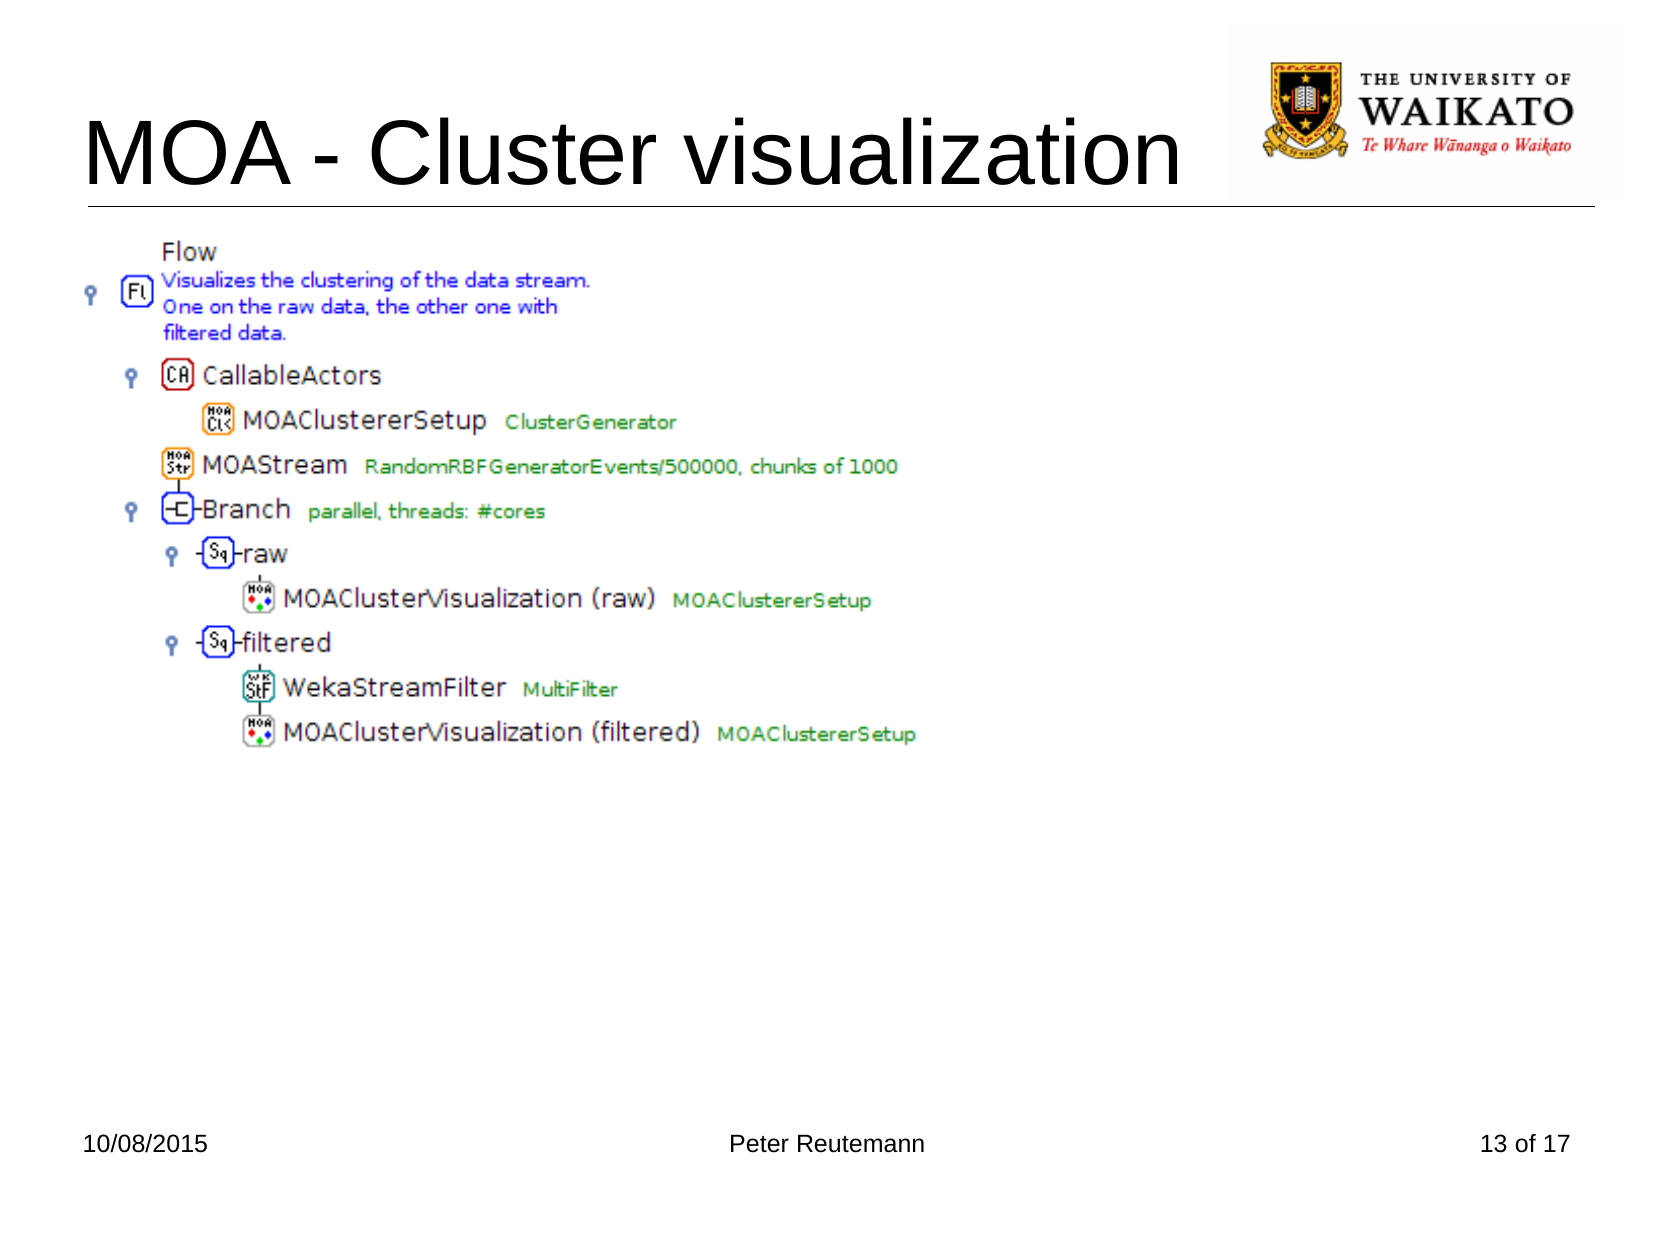

# MOA - Cluster visualization
10/08/2015
Peter Reutemann
13